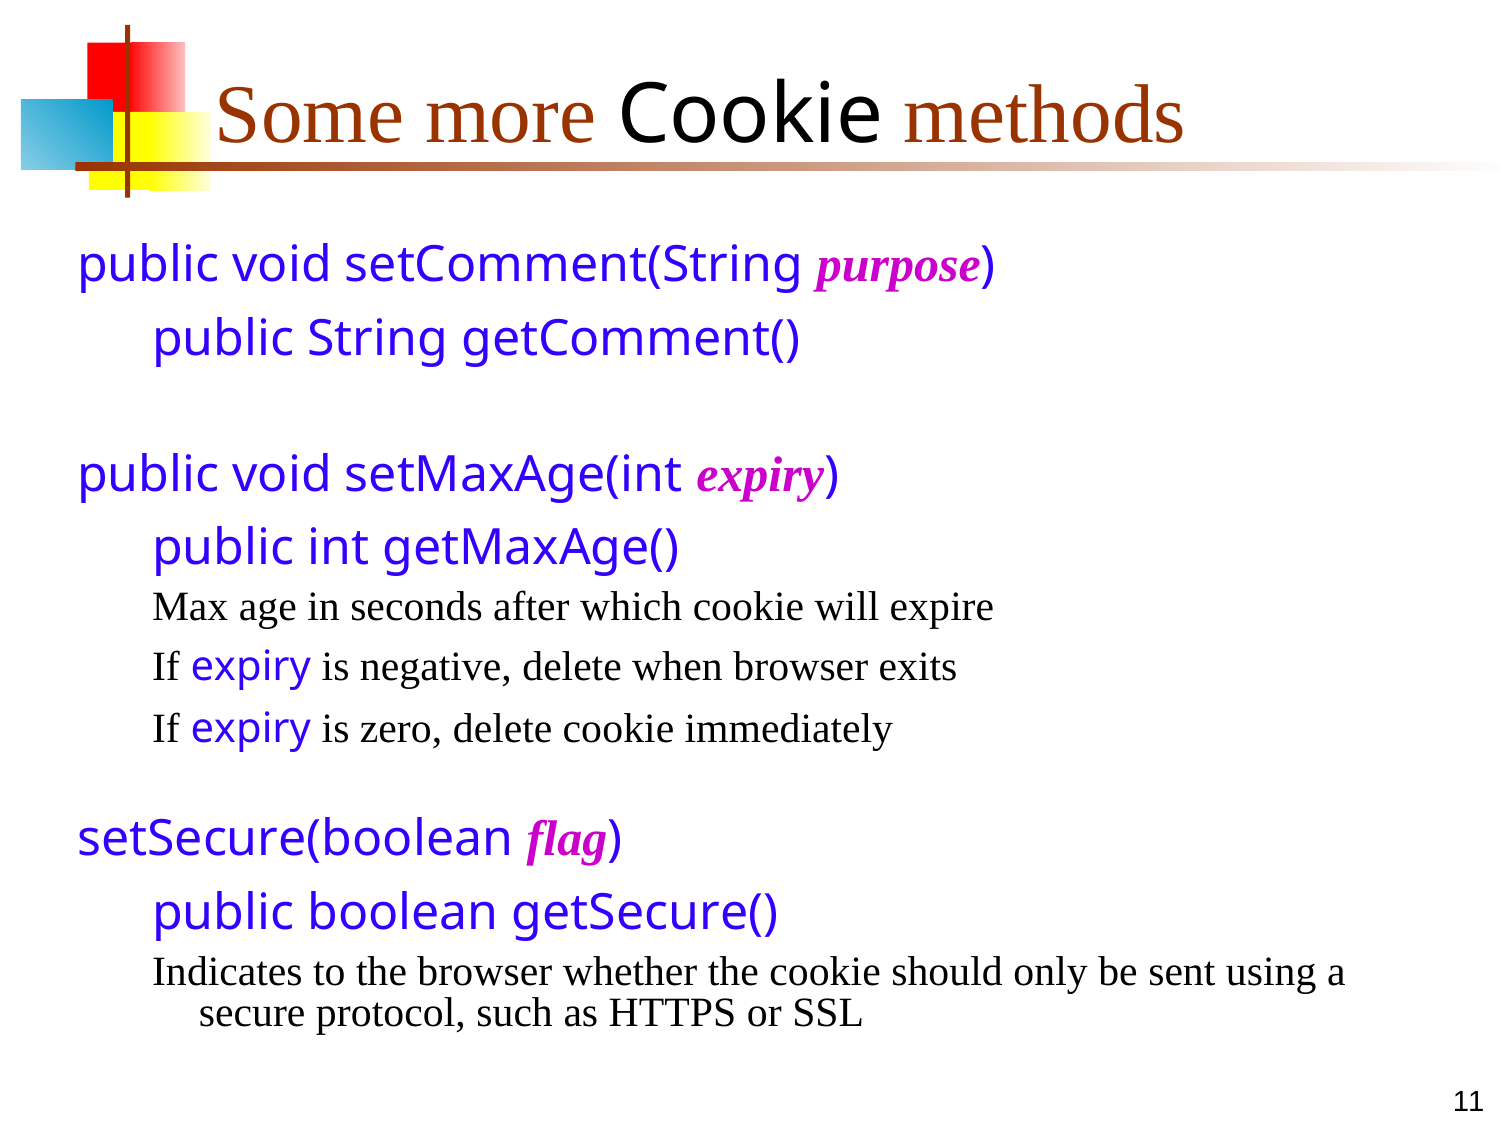

# Some more Cookie methods
public void setComment(String purpose)
public String getComment()
public void setMaxAge(int expiry)
public int getMaxAge()
Max age in seconds after which cookie will expire
If expiry is negative, delete when browser exits
If expiry is zero, delete cookie immediately
setSecure(boolean flag)
public boolean getSecure()
Indicates to the browser whether the cookie should only be sent using a secure protocol, such as HTTPS or SSL
11